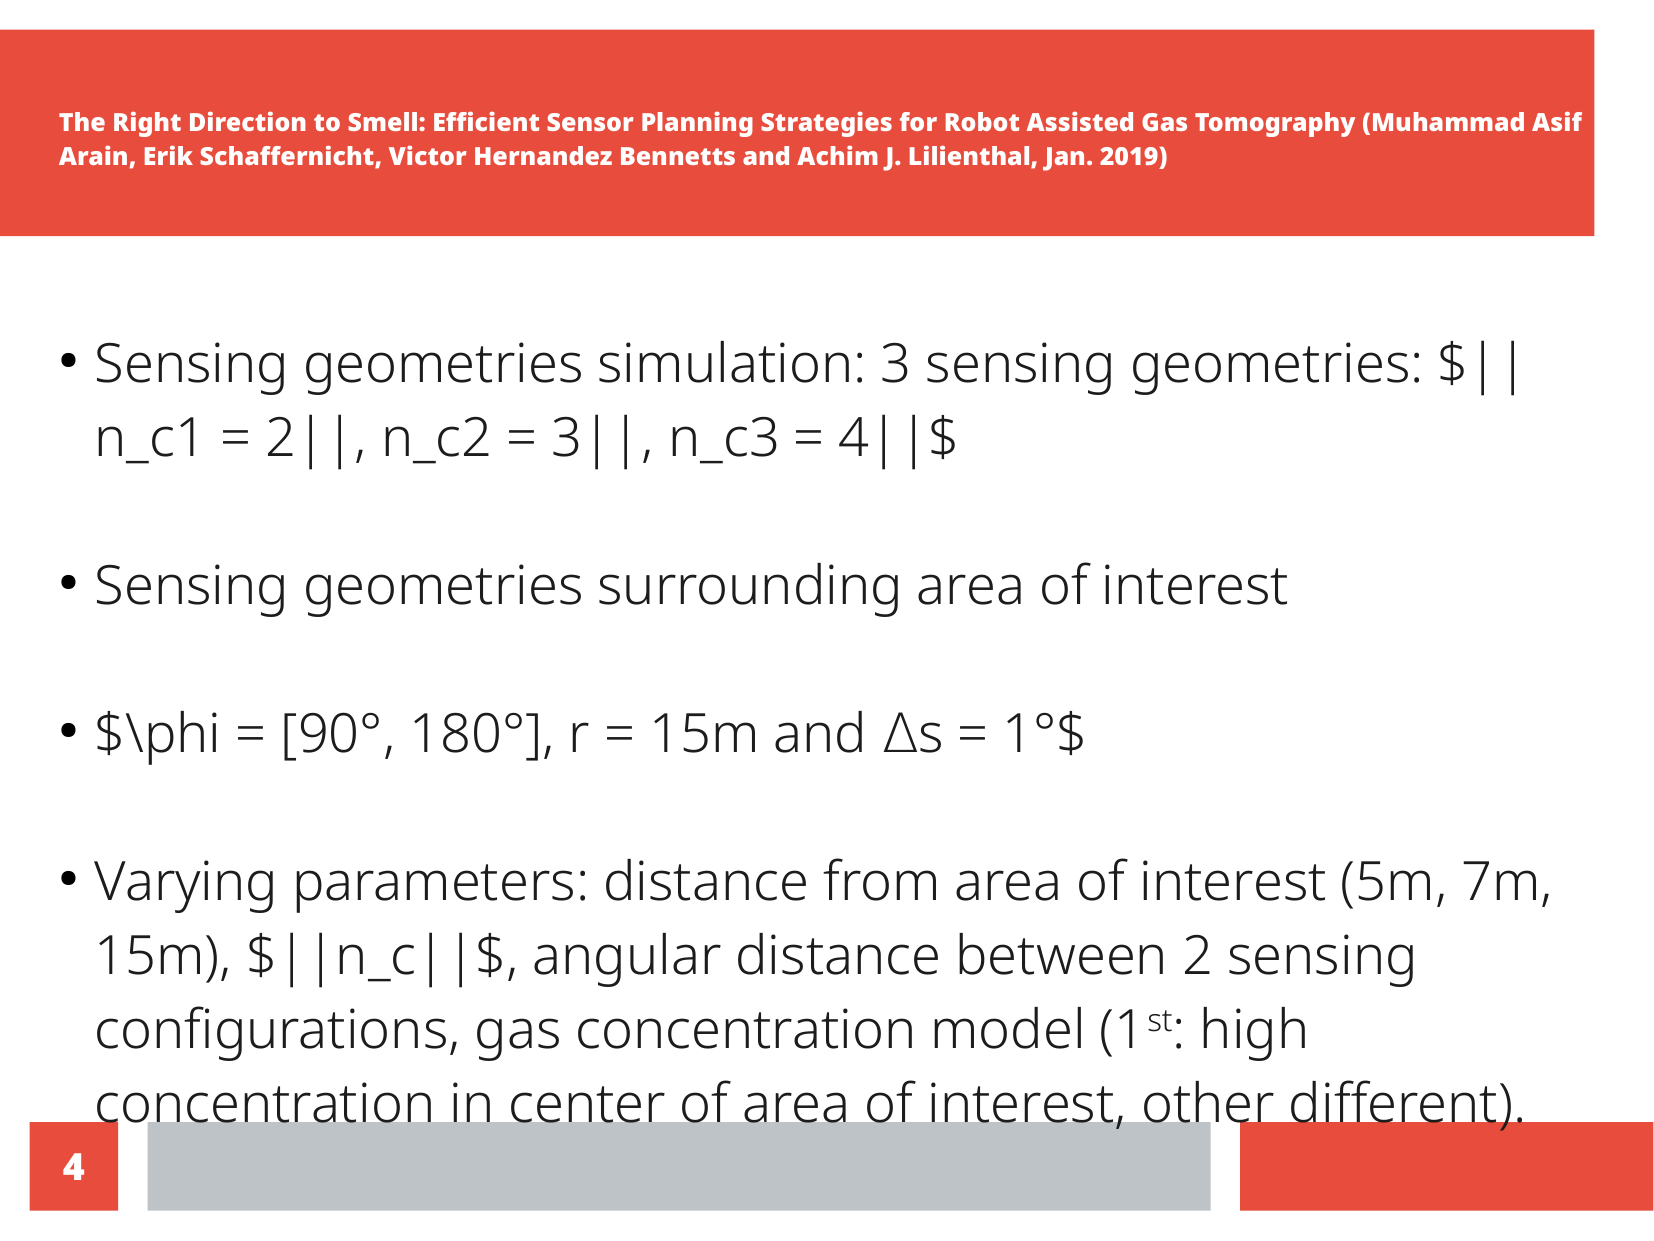

# The Right Direction to Smell: Efficient Sensor Planning Strategies for Robot Assisted Gas Tomography (Muhammad Asif Arain, Erik Schaffernicht, Victor Hernandez Bennetts and Achim J. Lilienthal, Jan. 2019)
Sensing geometries simulation: 3 sensing geometries: $||n_c1 = 2||, n_c2 = 3||, n_c3 = 4||$
Sensing geometries surrounding area of interest
$\phi = [90°, 180°], r = 15m and ∆s = 1°$
Varying parameters: distance from area of interest (5m, 7m, 15m), $||n_c||$, angular distance between 2 sensing configurations, gas concentration model (1st: high concentration in center of area of interest, other different).
4